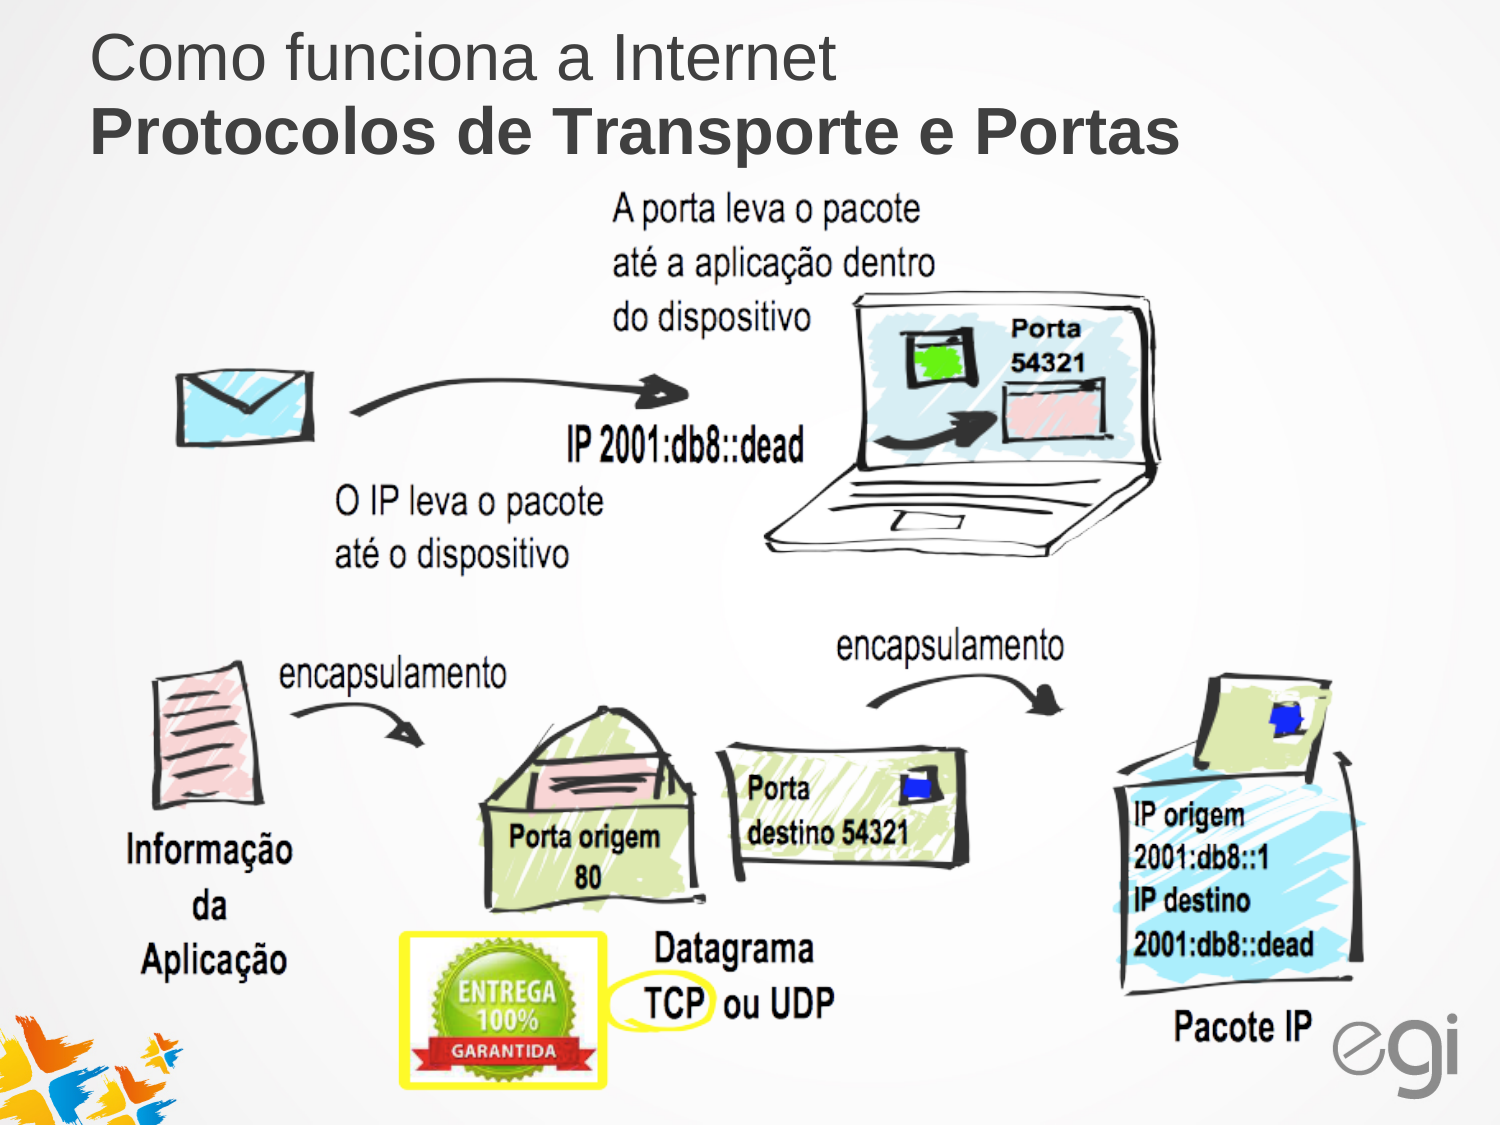

Como funciona a Internet
Protocolos de Transporte e Portas